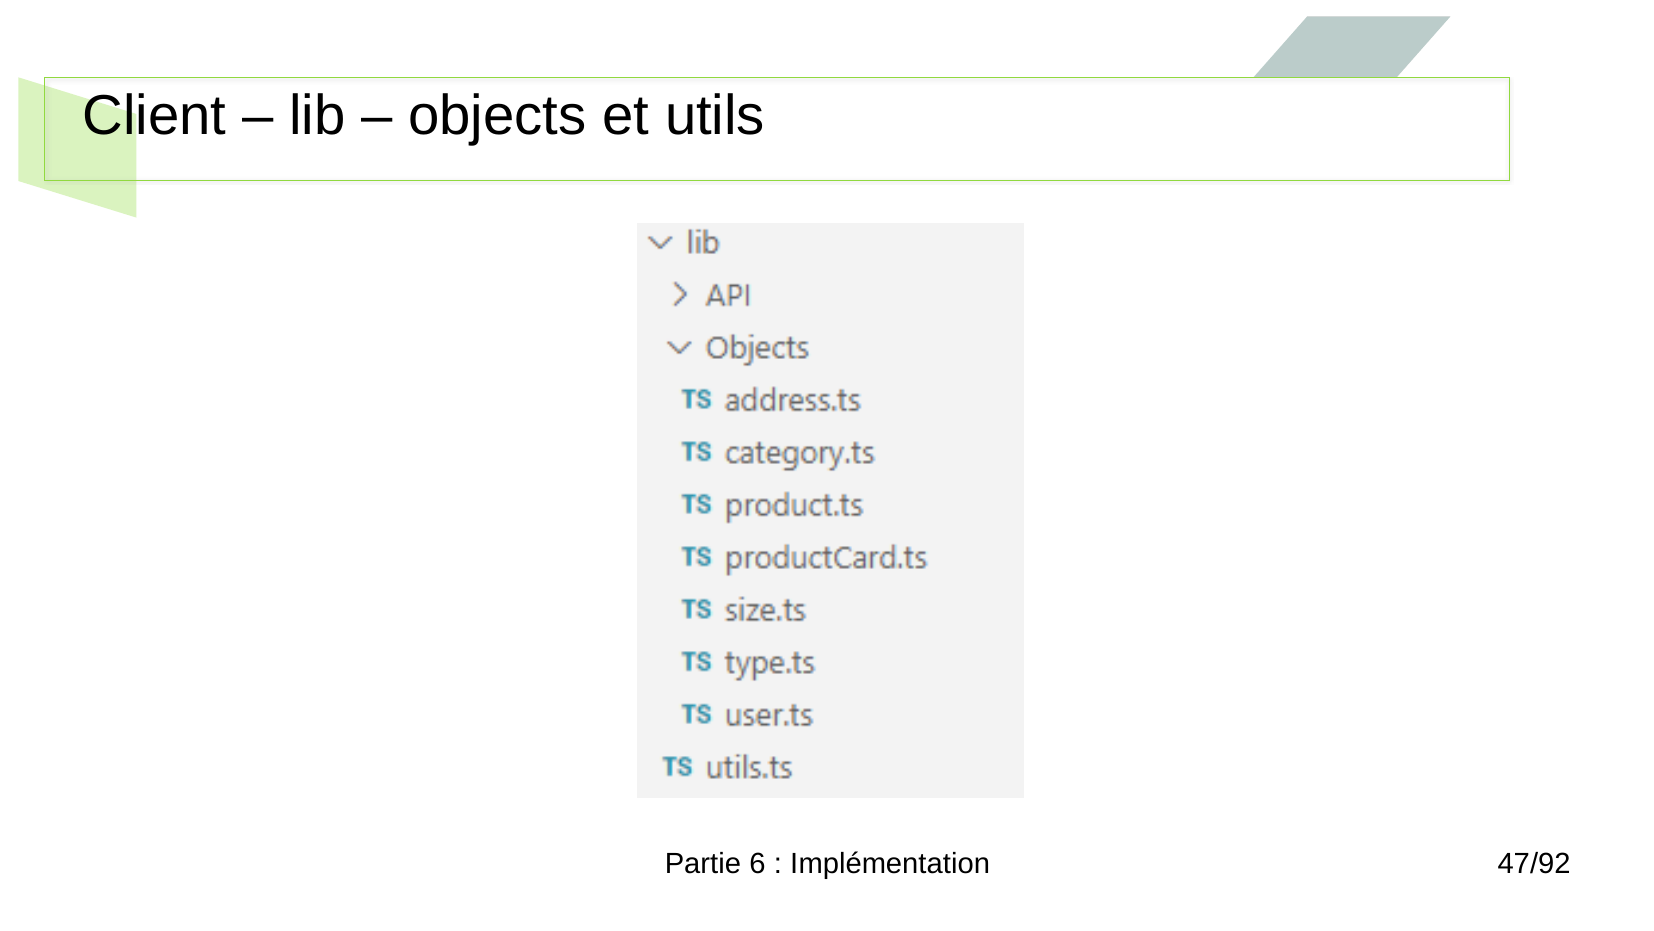

# Client – lib – objects et utils
Partie 6 : Implémentation
47